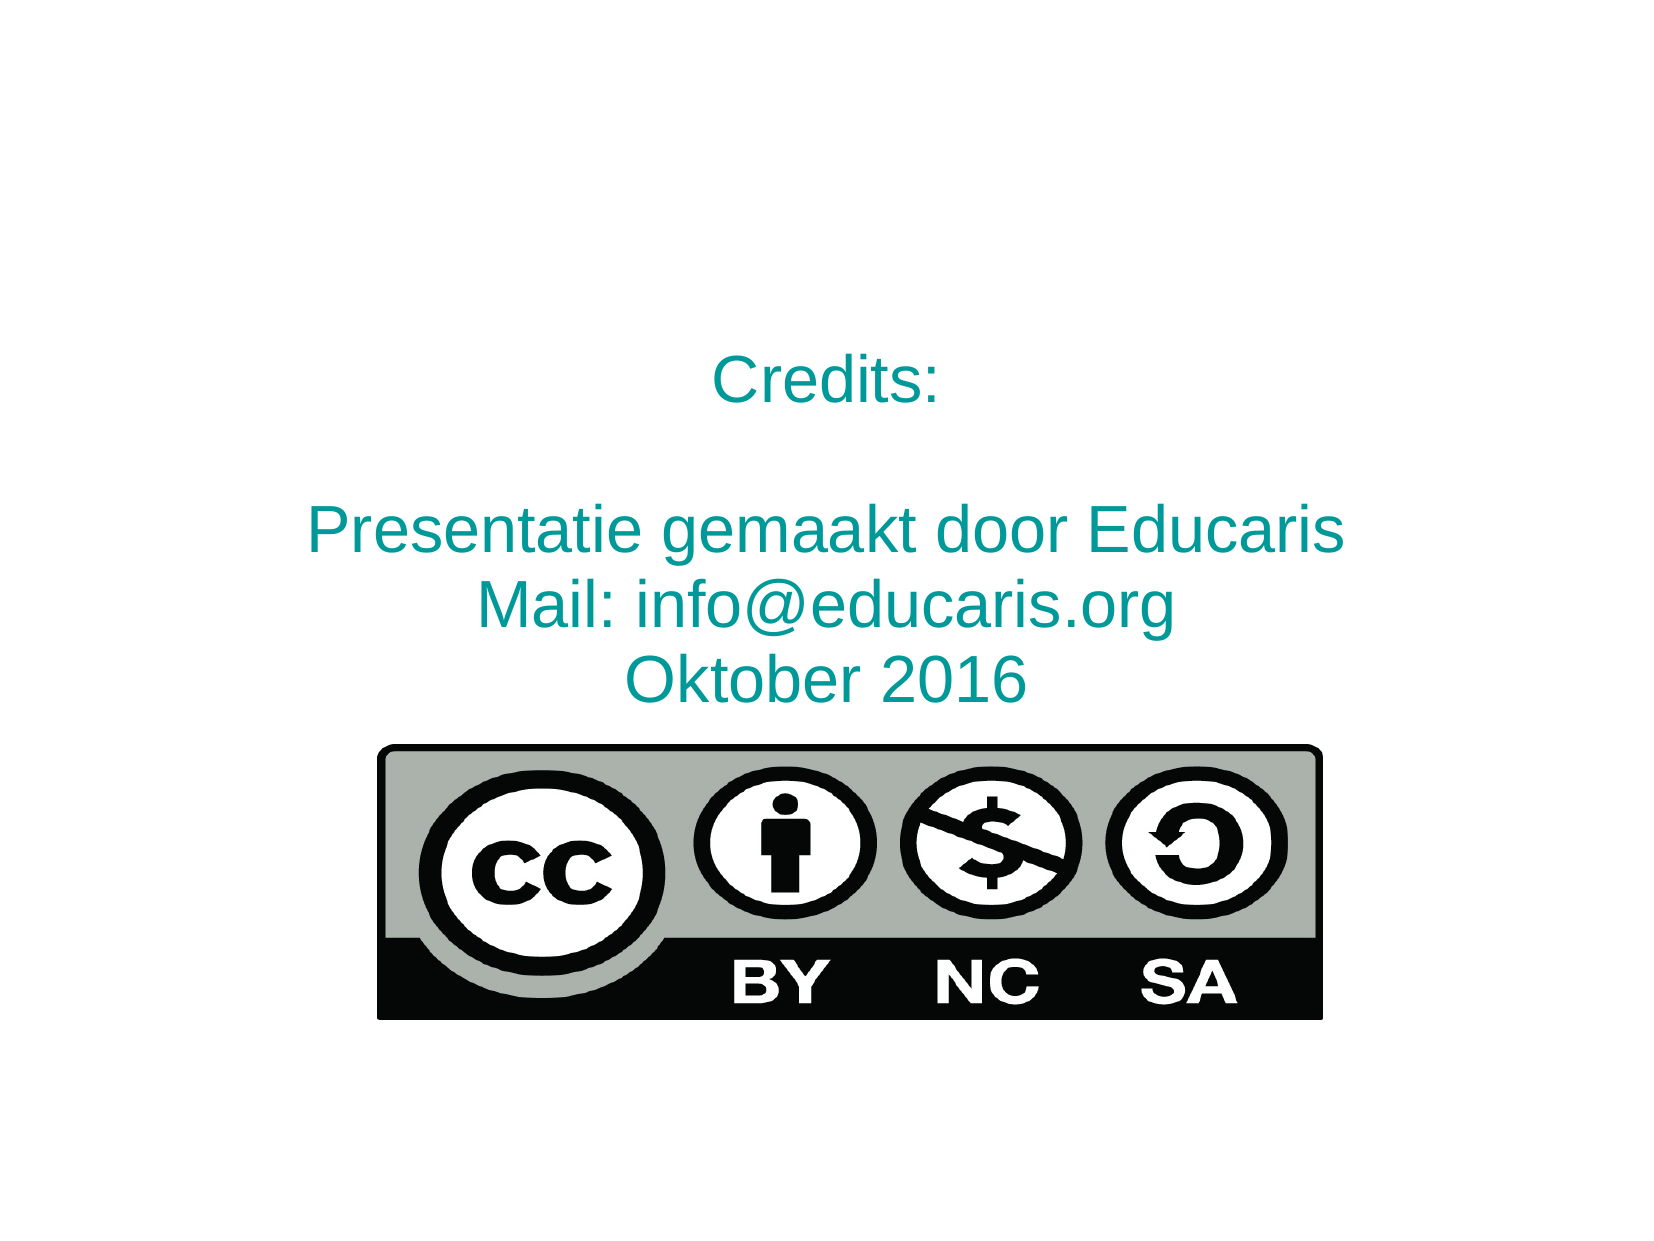

# Credits:
Presentatie gemaakt door Educaris
Mail: info@educaris.org
Oktober 2016